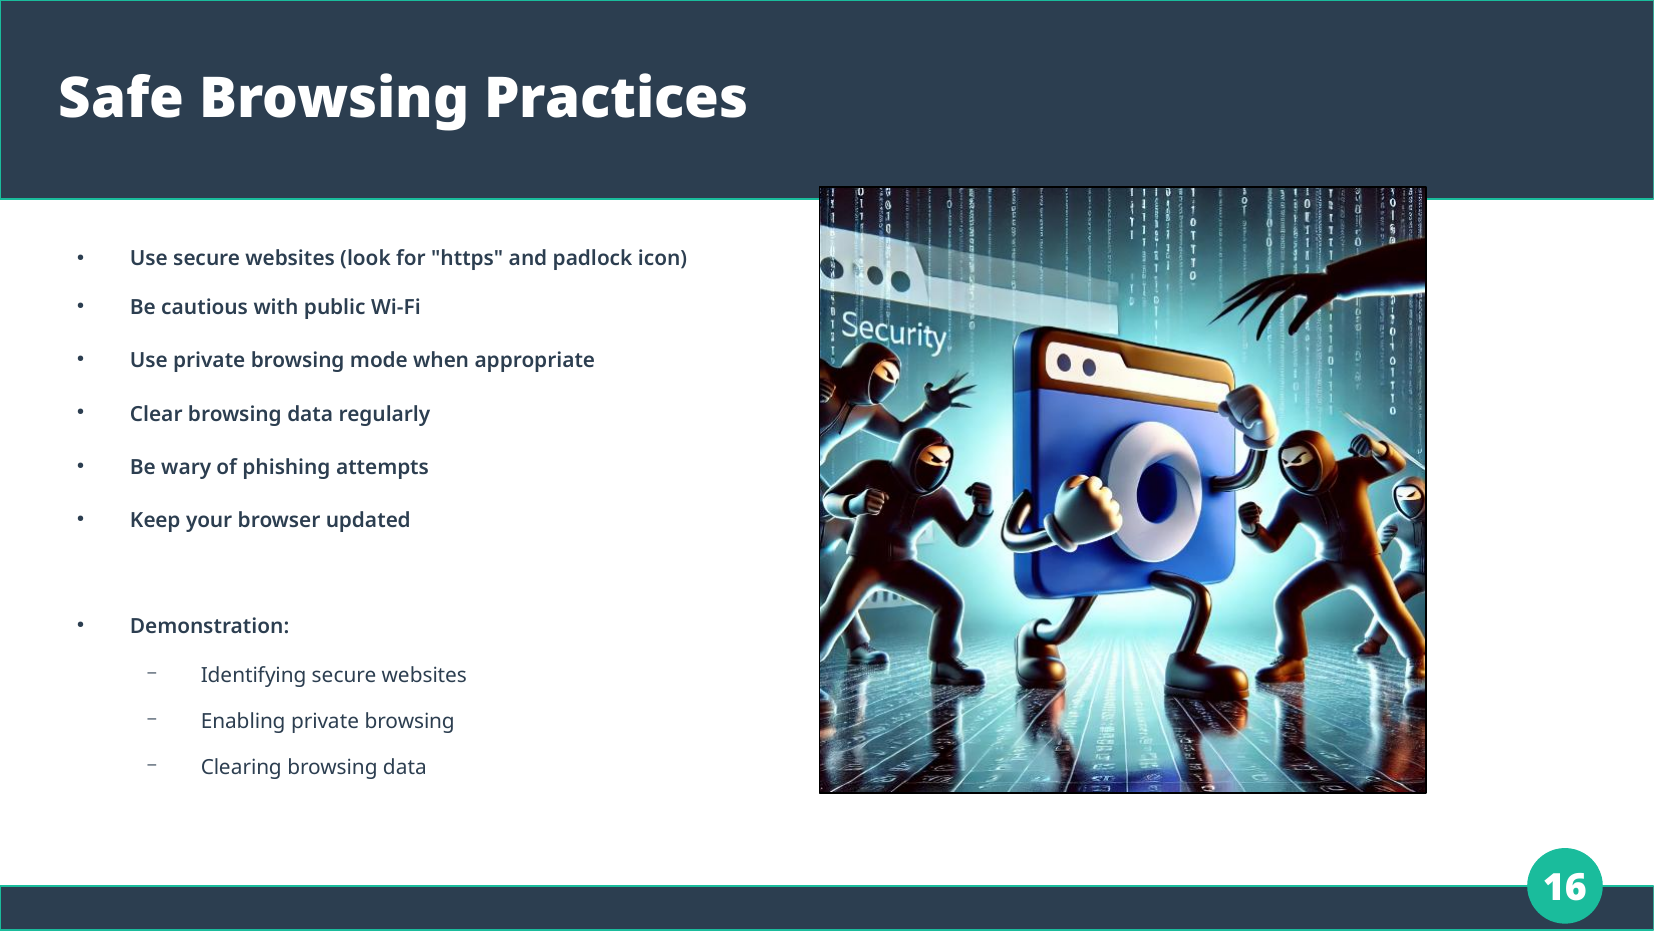

# Safe Browsing Practices
Use secure websites (look for "https" and padlock icon)
Be cautious with public Wi-Fi
Use private browsing mode when appropriate
Clear browsing data regularly
Be wary of phishing attempts
Keep your browser updated
Demonstration:
Identifying secure websites
Enabling private browsing
Clearing browsing data
16